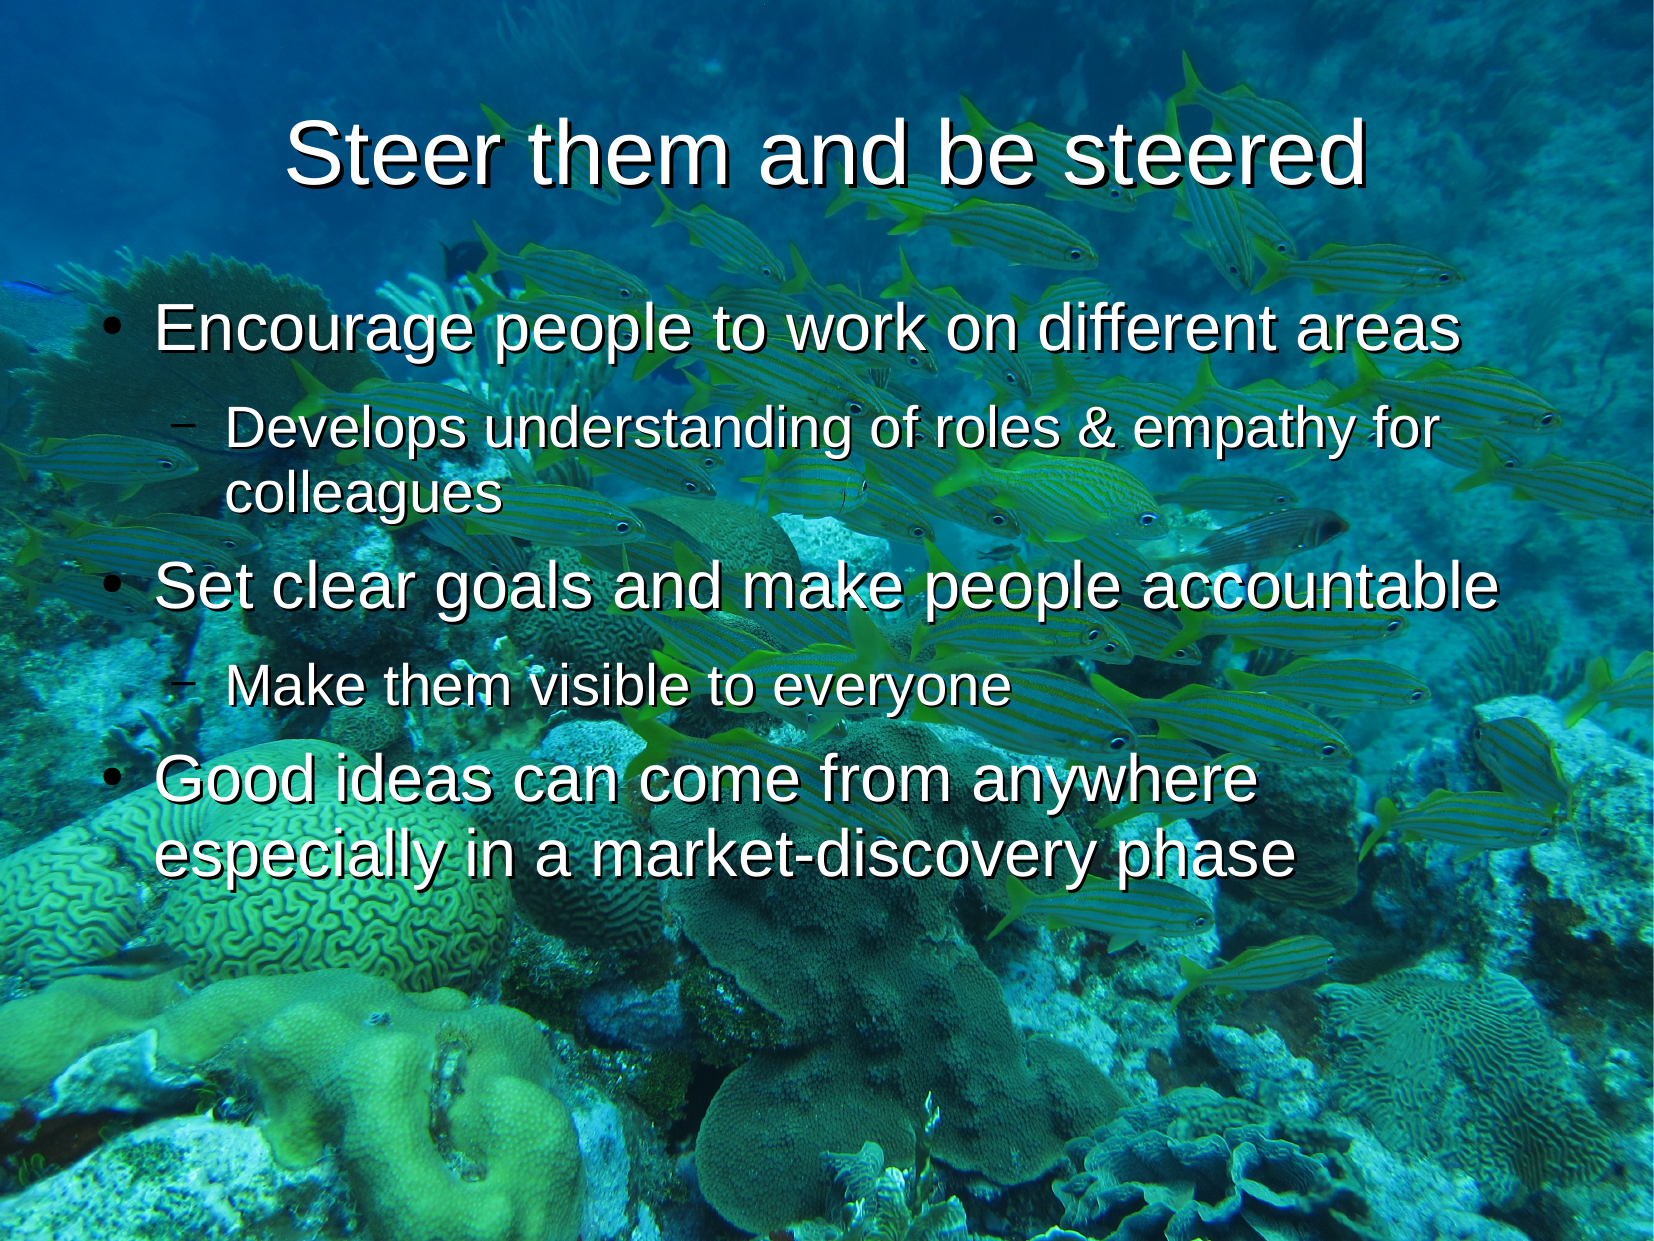

# Steer them and be steered
Encourage people to work on different areas
Develops understanding of roles & empathy for colleagues
Set clear goals and make people accountable
Make them visible to everyone
Good ideas can come from anywhere especially in a market-discovery phase